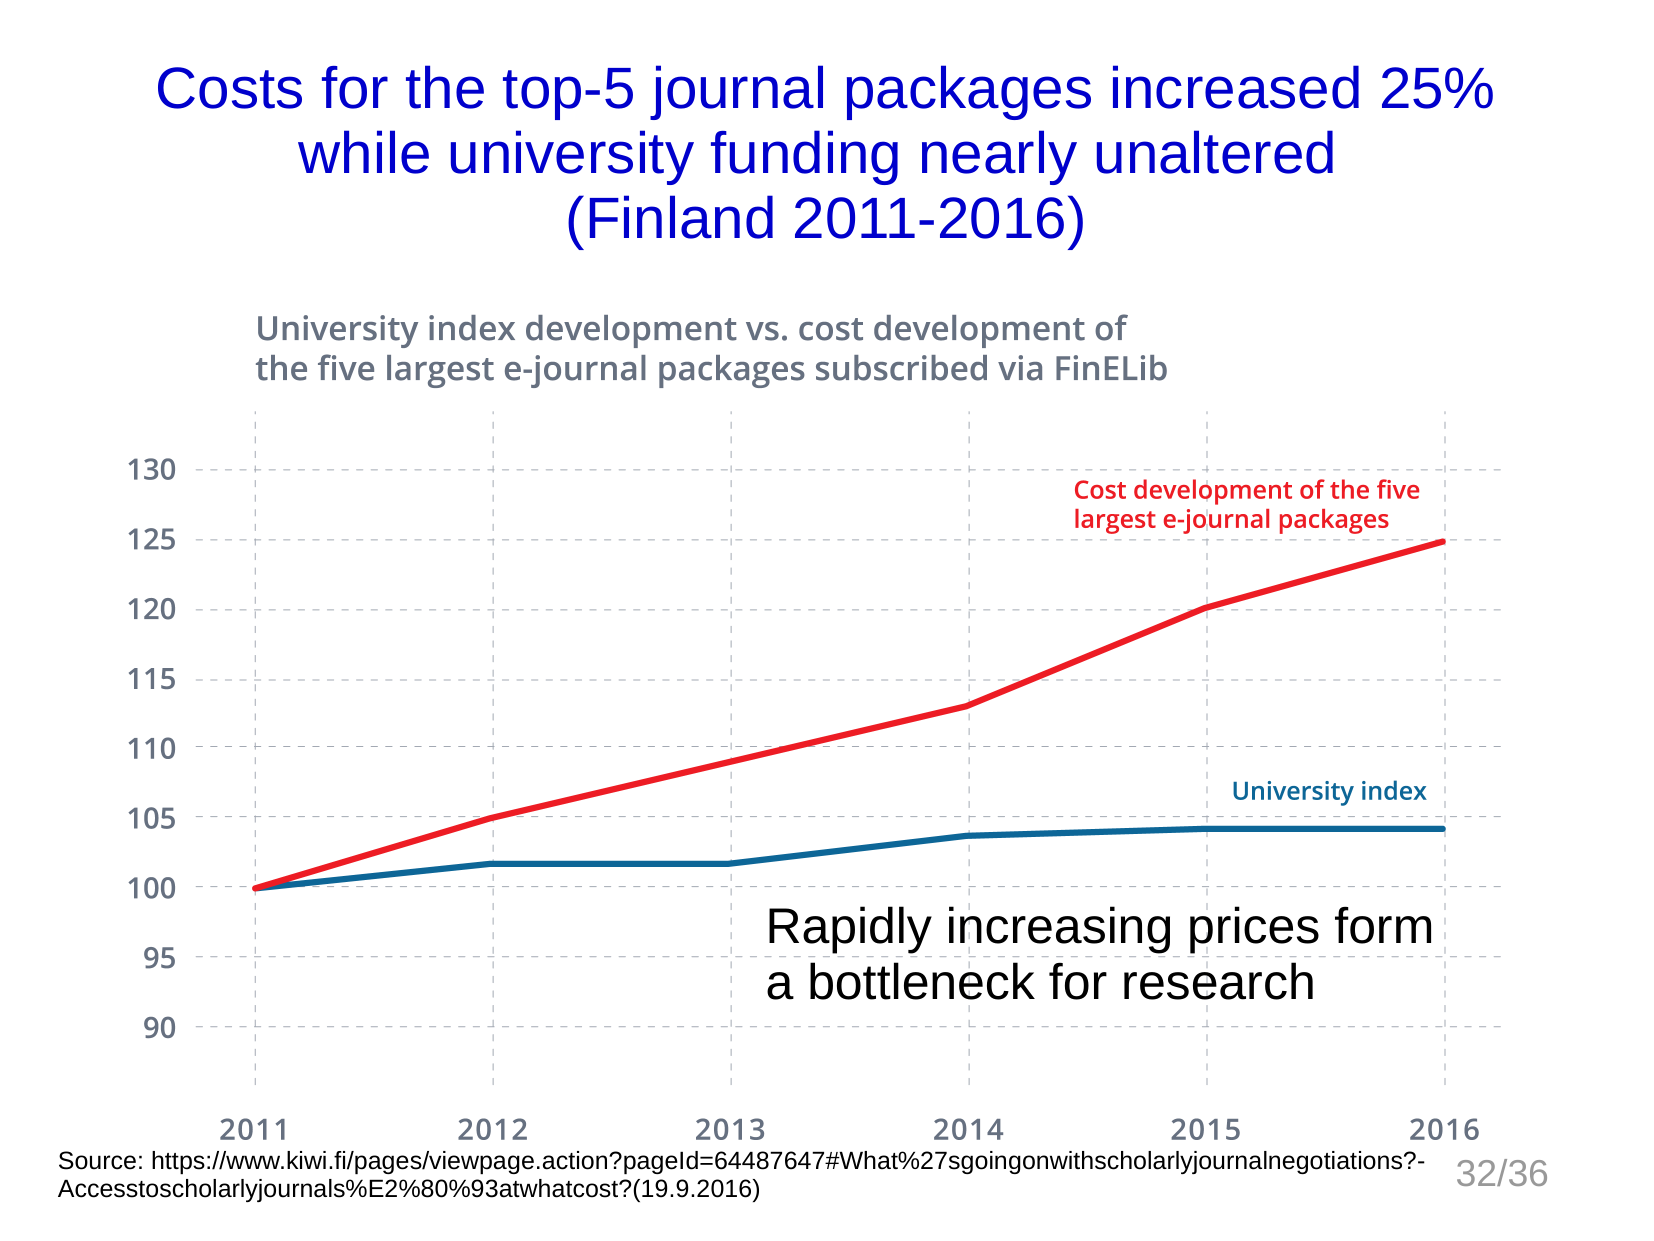

# Costs for the top-5 journal packages increased 25% while university funding nearly unaltered (Finland 2011-2016)
Rapidly increasing prices form a bottleneck for research
Source: https://www.kiwi.fi/pages/viewpage.action?pageId=64487647#What%27sgoingonwithscholarlyjournalnegotiations?-Accesstoscholarlyjournals%E2%80%93atwhatcost?(19.9.2016)